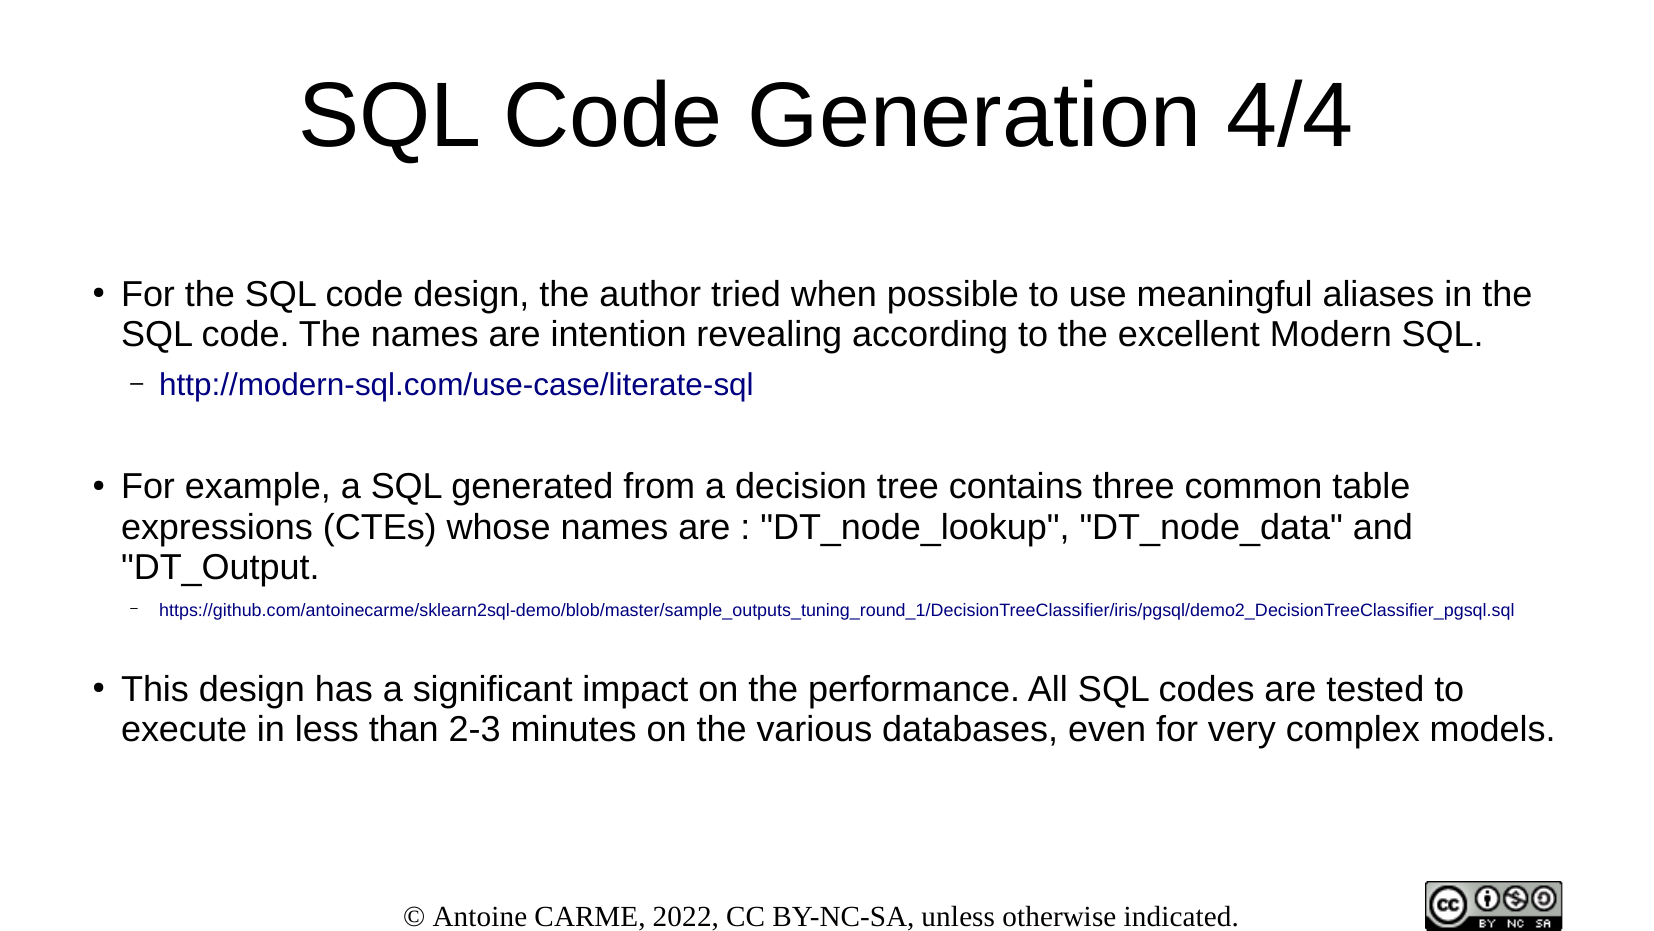

# SQL Code Generation 4/4
For the SQL code design, the author tried when possible to use meaningful aliases in the SQL code. The names are intention revealing according to the excellent Modern SQL.
http://modern-sql.com/use-case/literate-sql
For example, a SQL generated from a decision tree contains three common table expressions (CTEs) whose names are : "DT_node_lookup", "DT_node_data" and "DT_Output.
https://github.com/antoinecarme/sklearn2sql-demo/blob/master/sample_outputs_tuning_round_1/DecisionTreeClassifier/iris/pgsql/demo2_DecisionTreeClassifier_pgsql.sql
This design has a significant impact on the performance. All SQL codes are tested to execute in less than 2-3 minutes on the various databases, even for very complex models.